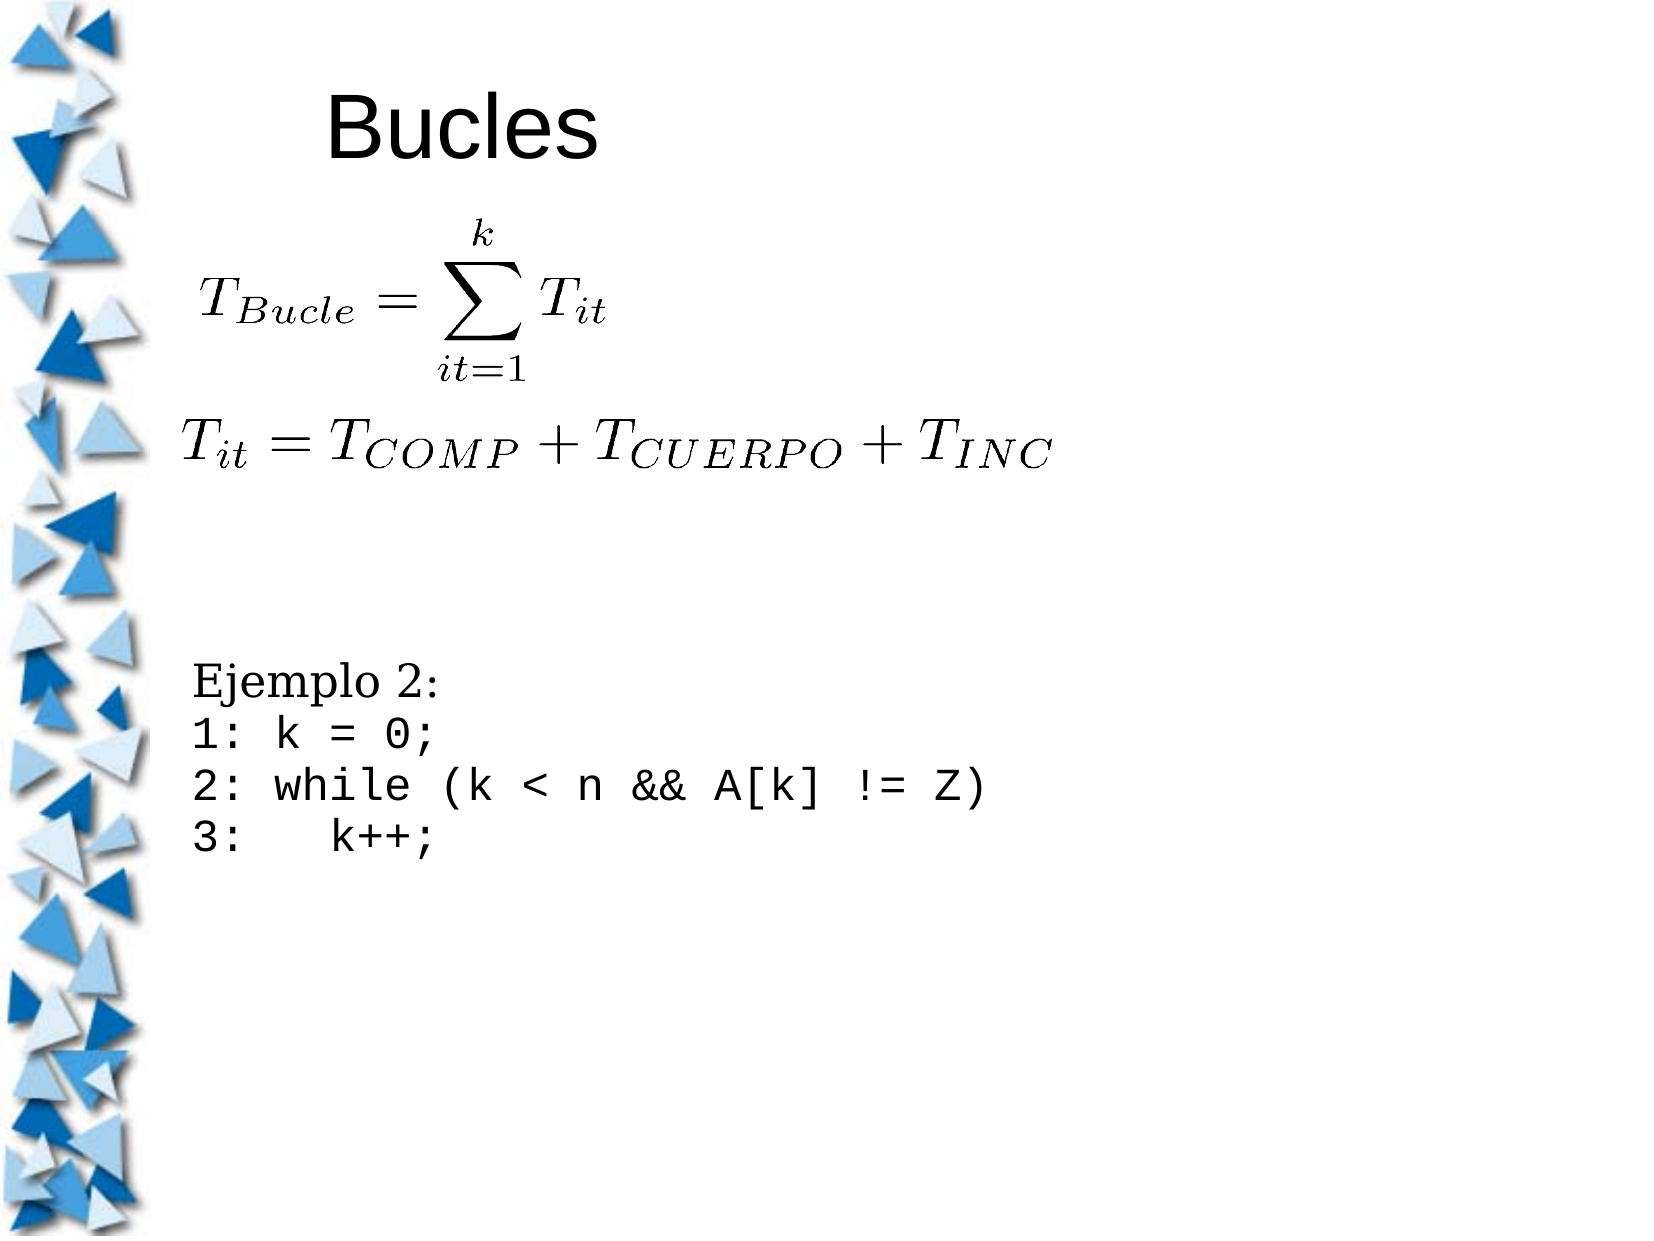

# Bucles
Ejemplo 2:
1: k = 0;
2: while (k < n && A[k] != Z)
3: k++;